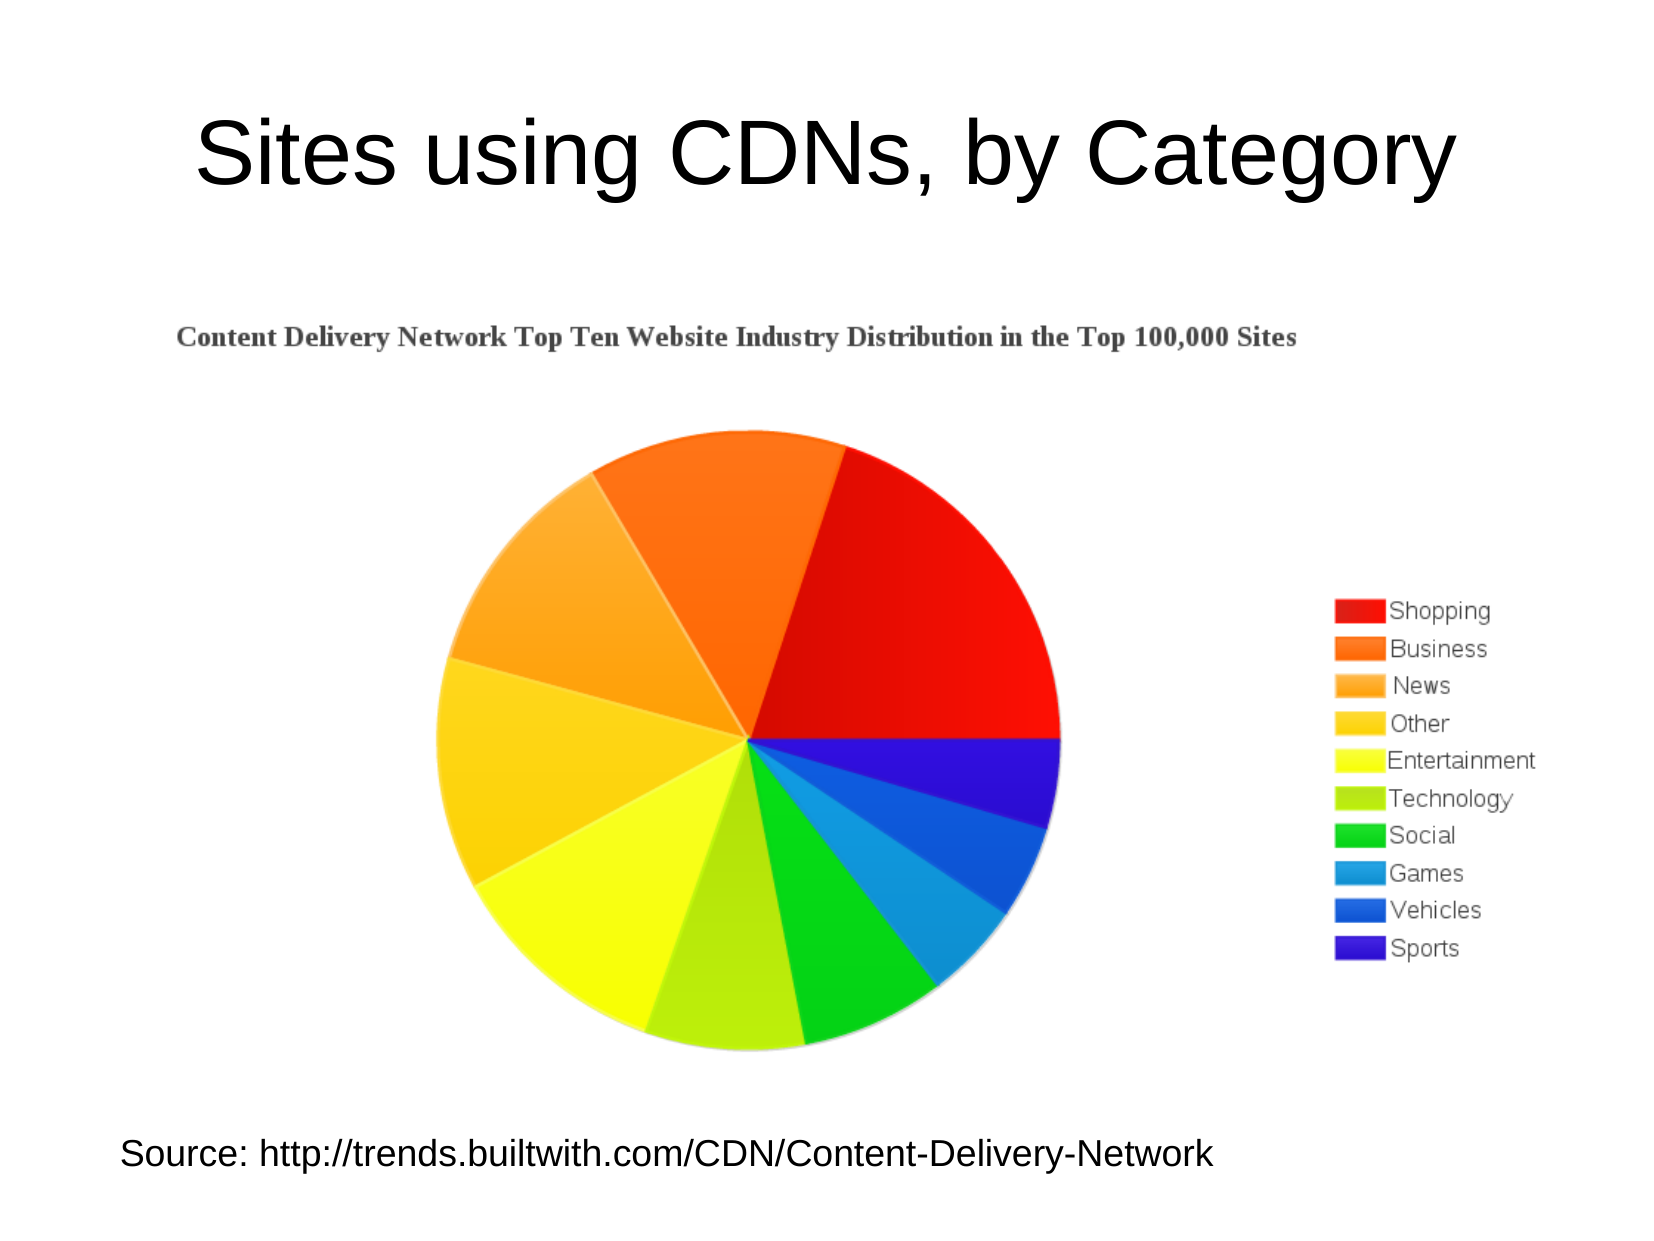

# Sites using CDNs, by Category
Source: http://trends.builtwith.com/CDN/Content-Delivery-Network